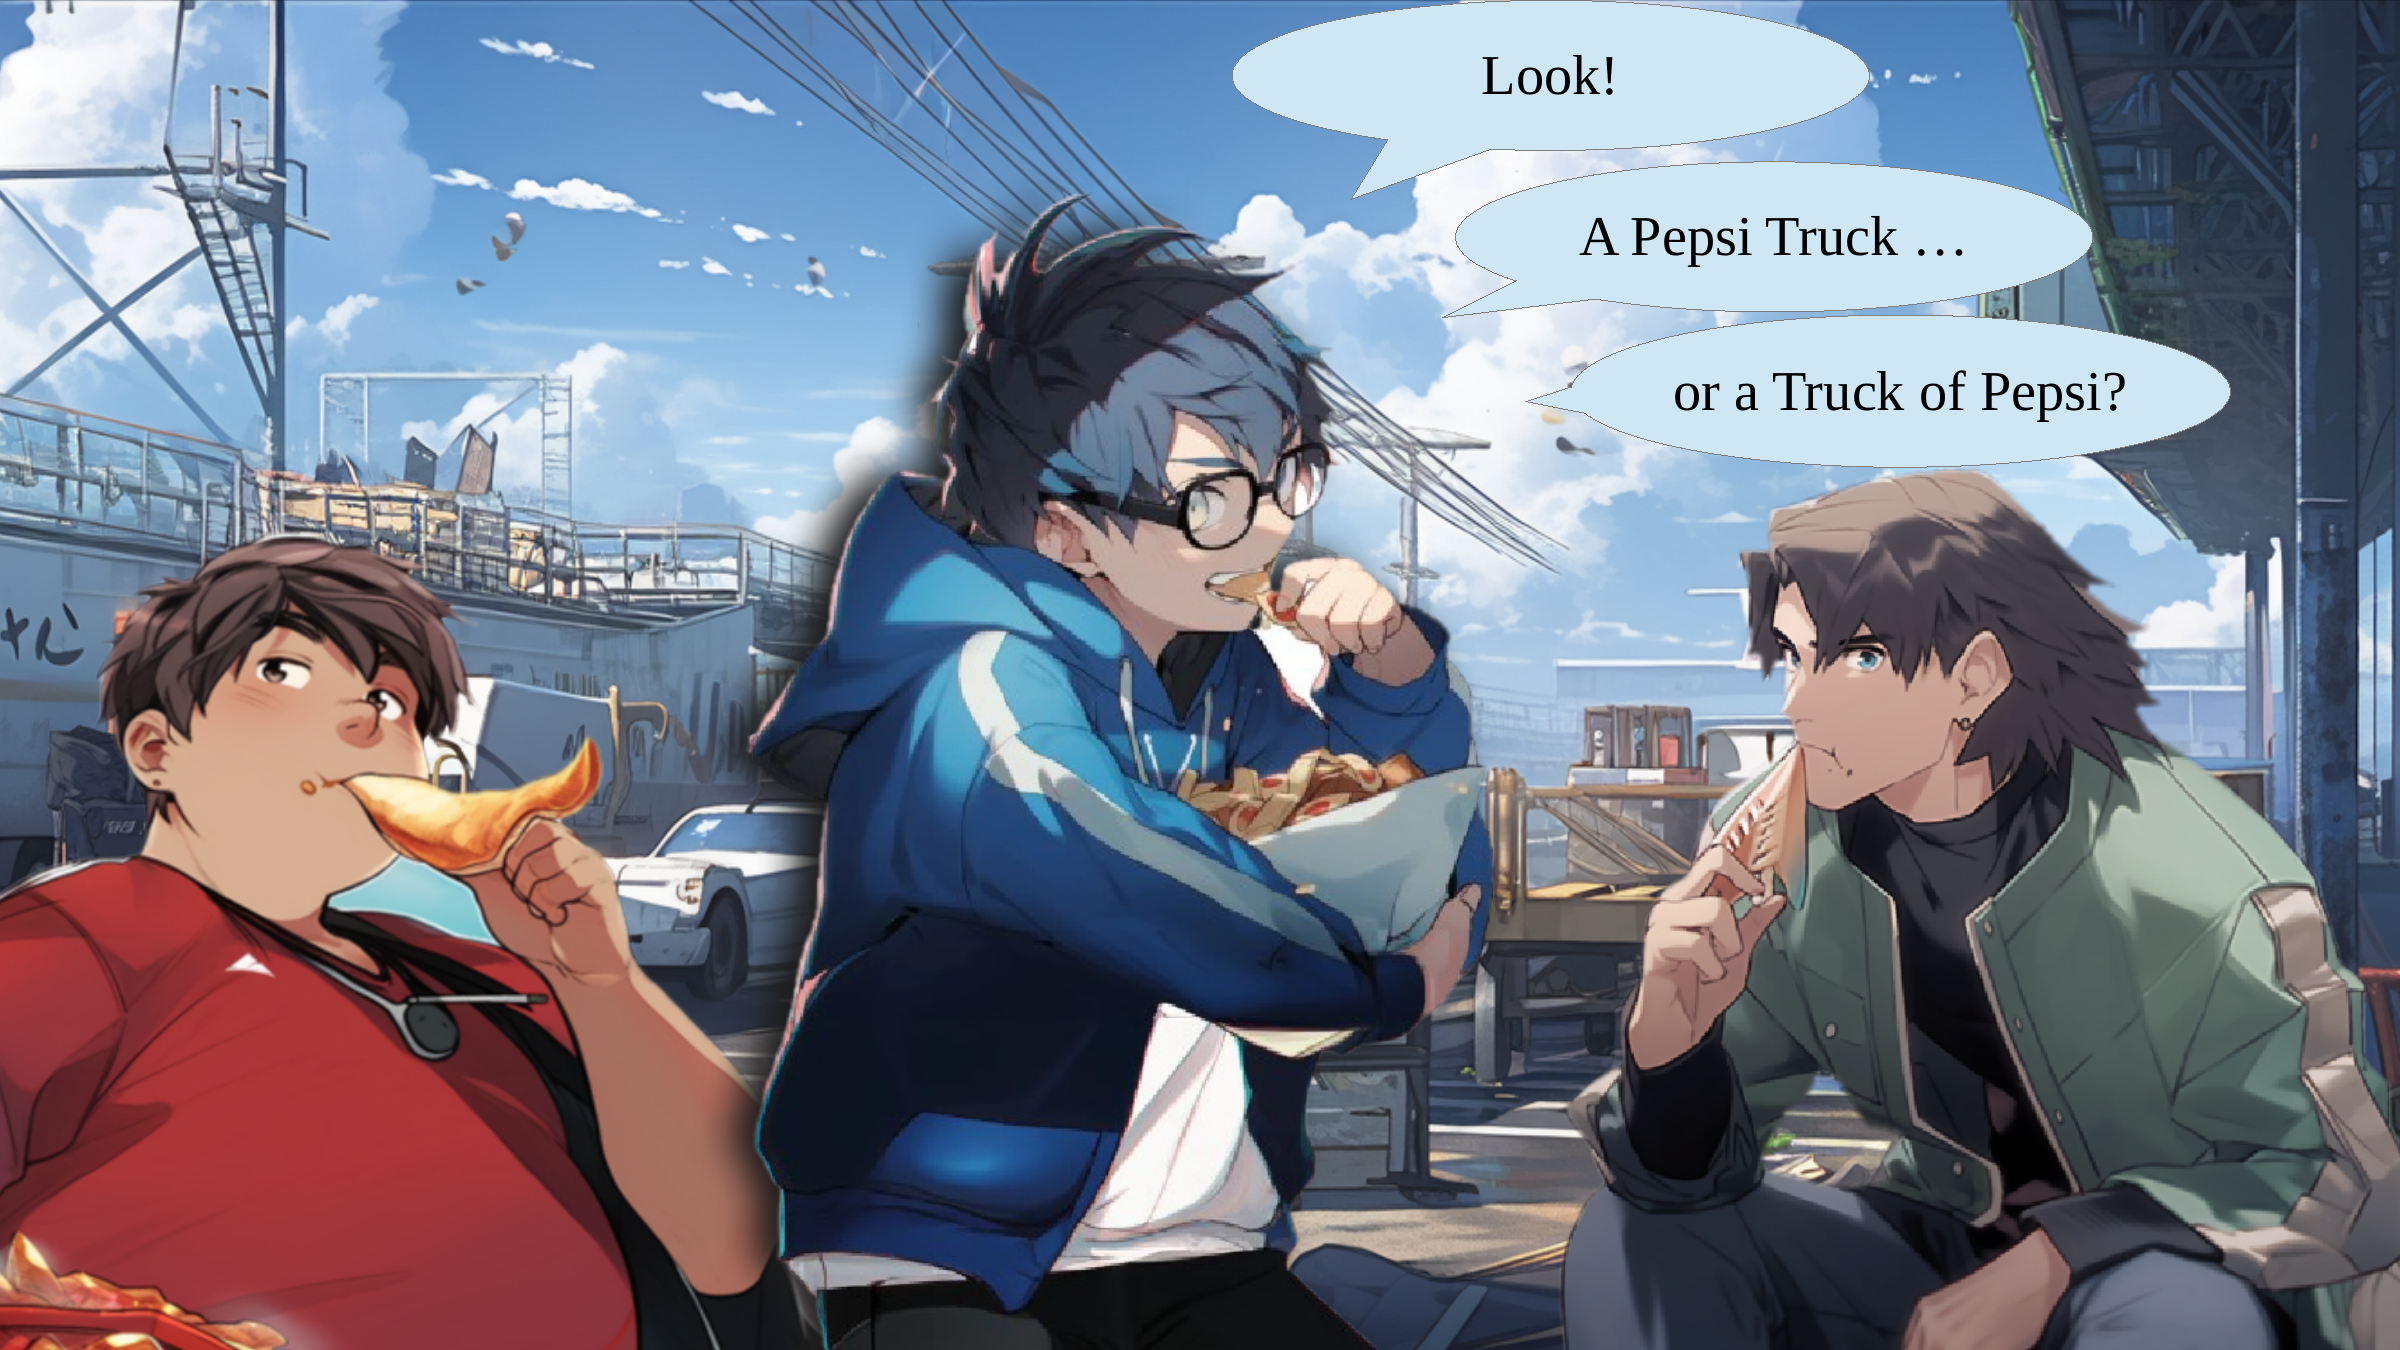

Look!
A Pepsi Truck …
or a Truck of Pepsi?